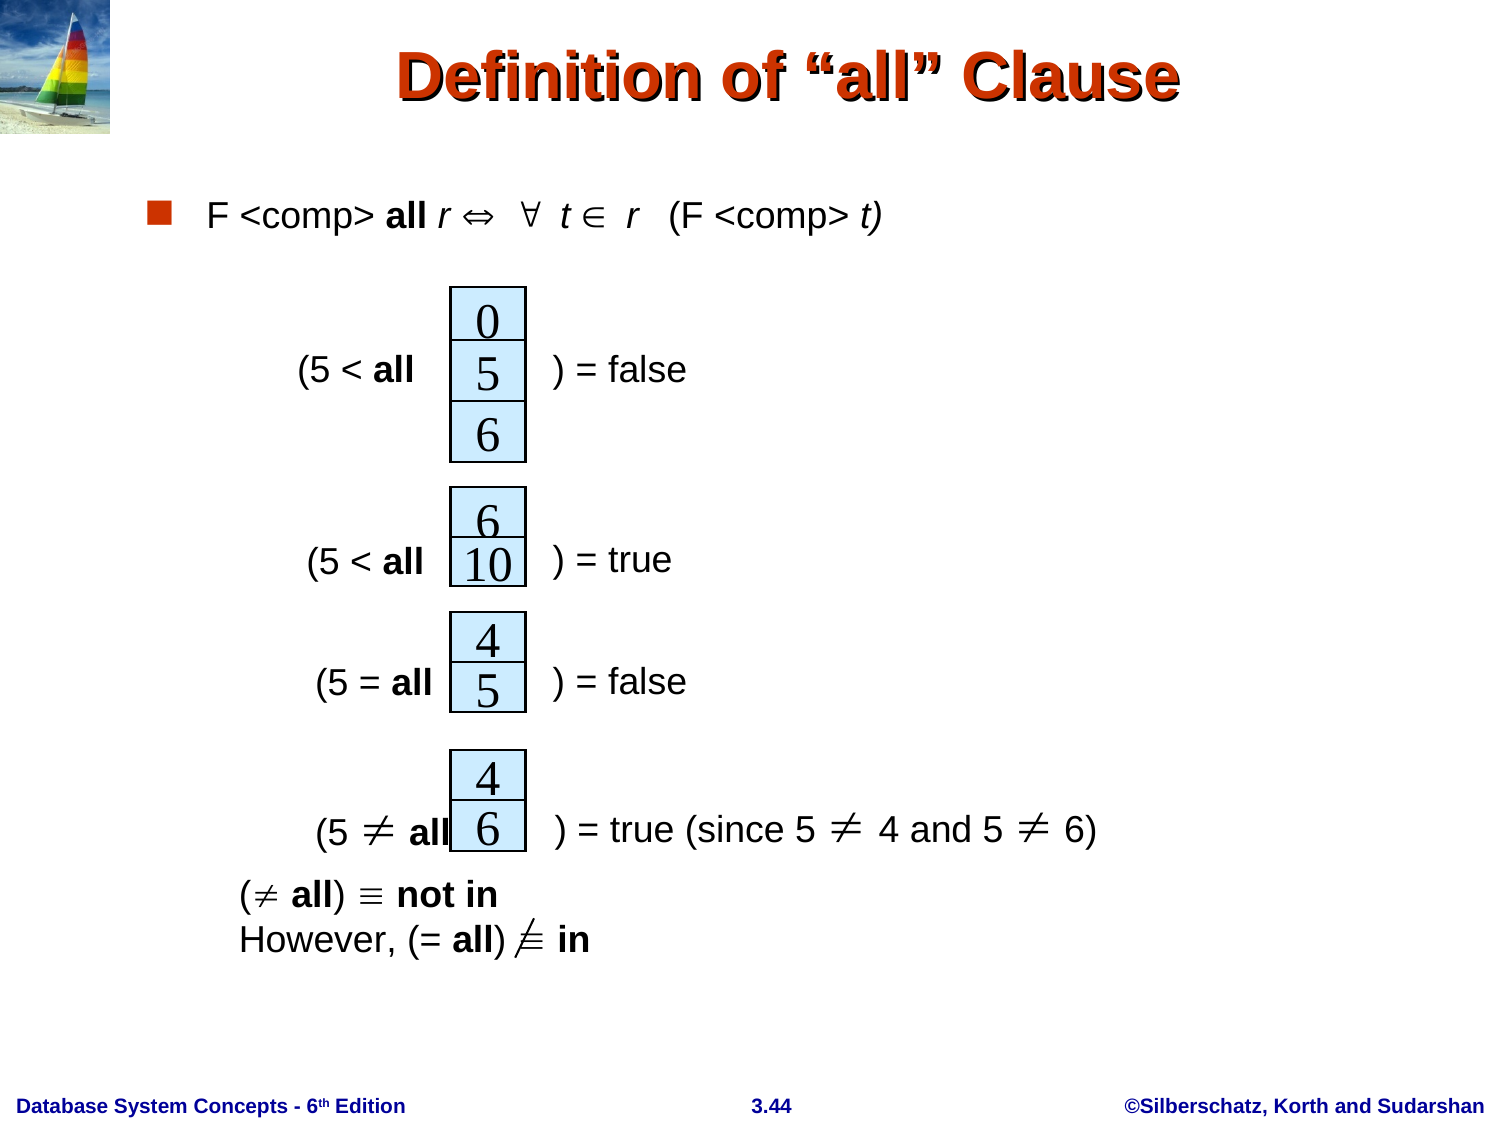

# Definition of “all” Clause
F <comp> all r t r (F <comp> t)
0
5
6
(5 < all
) = false
6
) = true
(5 < all
10
4
) = false
(5 = all
5
4
) = true (since 5  4 and 5  6)
(5  all
6
( all)  not in
However, (= all)  in